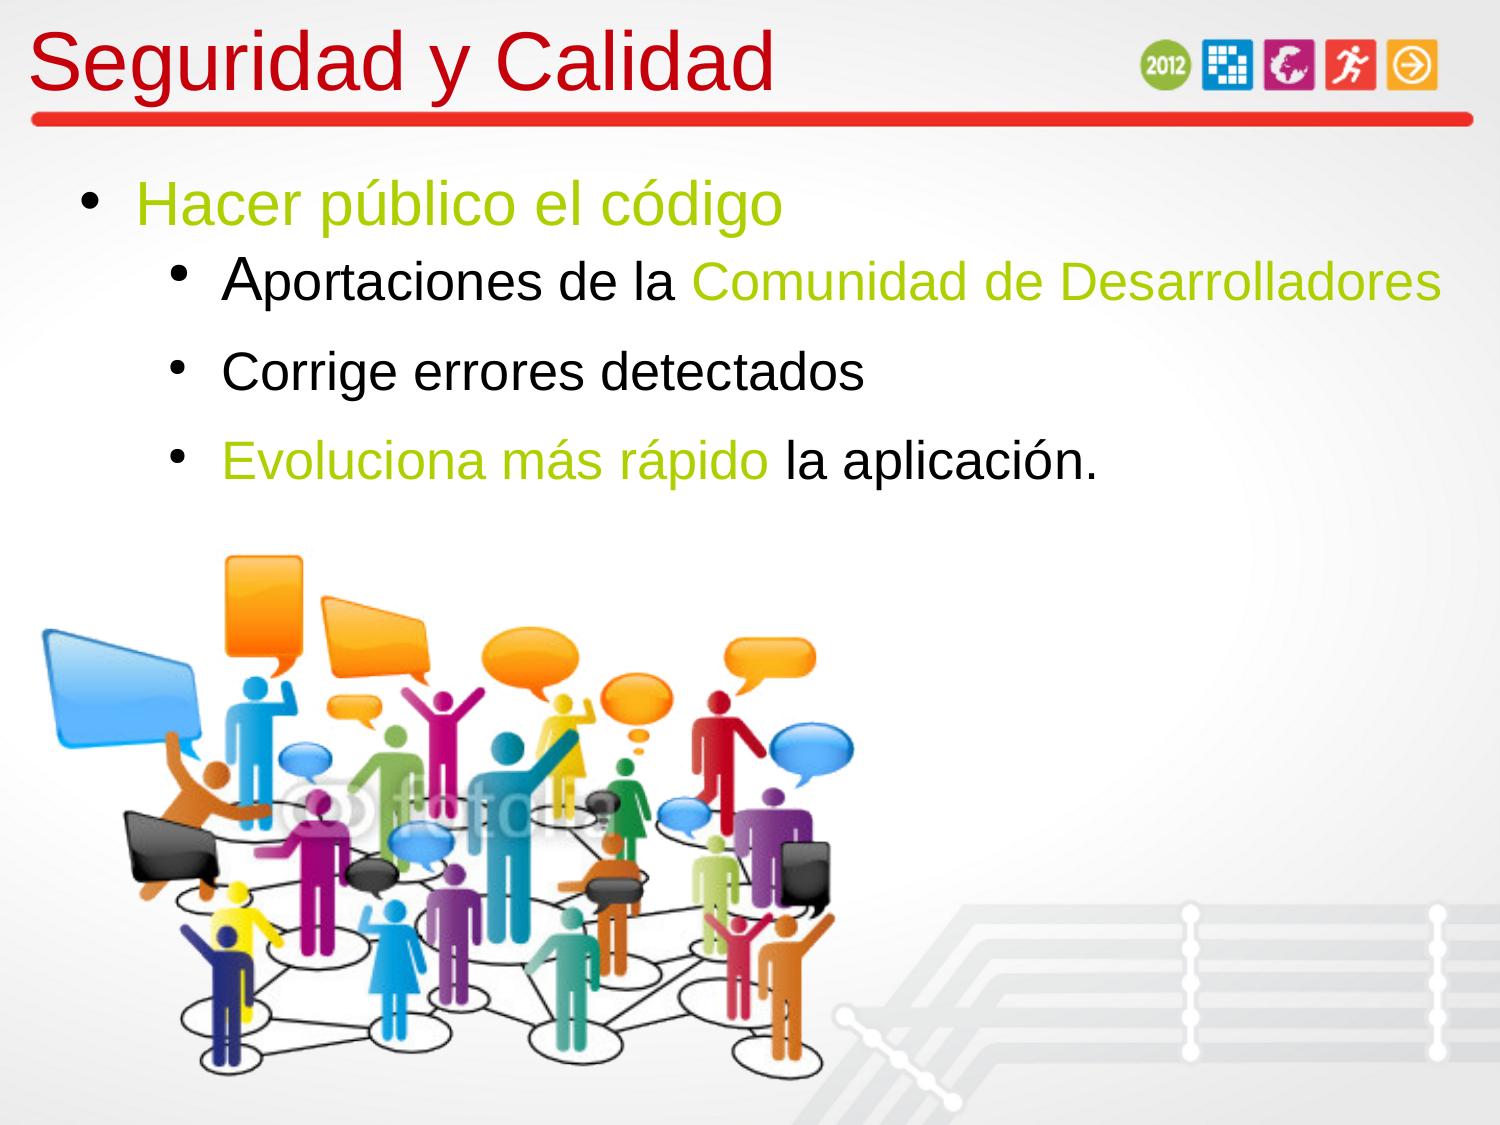

# Seguridad y Calidad
Hacer público el código
Aportaciones de la Comunidad de Desarrolladores
Corrige errores detectados
Evoluciona más rápido la aplicación.